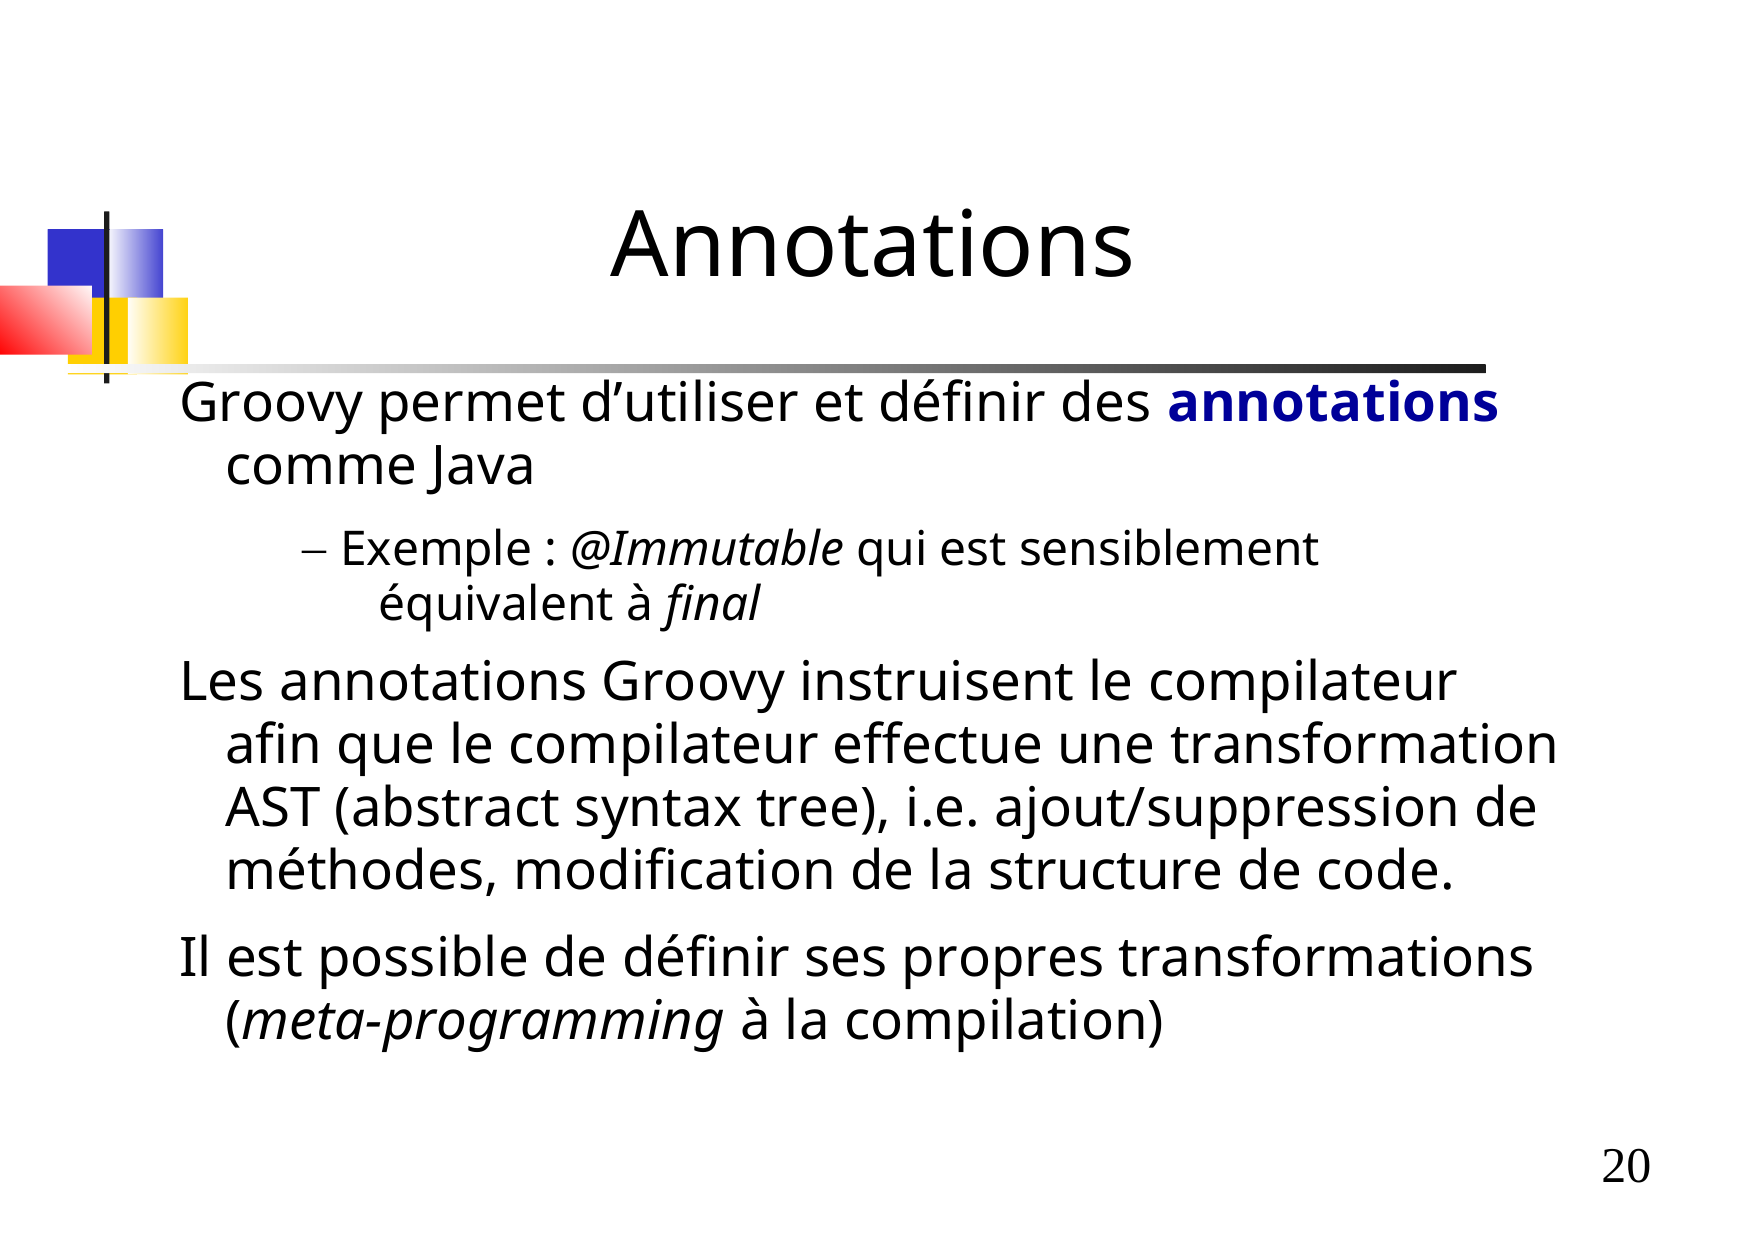

# Annotations
Groovy permet d’utiliser et définir des annotations comme Java
Exemple : @Immutable qui est sensiblement équivalent à final
Les annotations Groovy instruisent le compilateur afin que le compilateur effectue une transformation AST (abstract syntax tree), i.e. ajout/suppression de méthodes, modification de la structure de code.
Il est possible de définir ses propres transformations (meta-programming à la compilation)